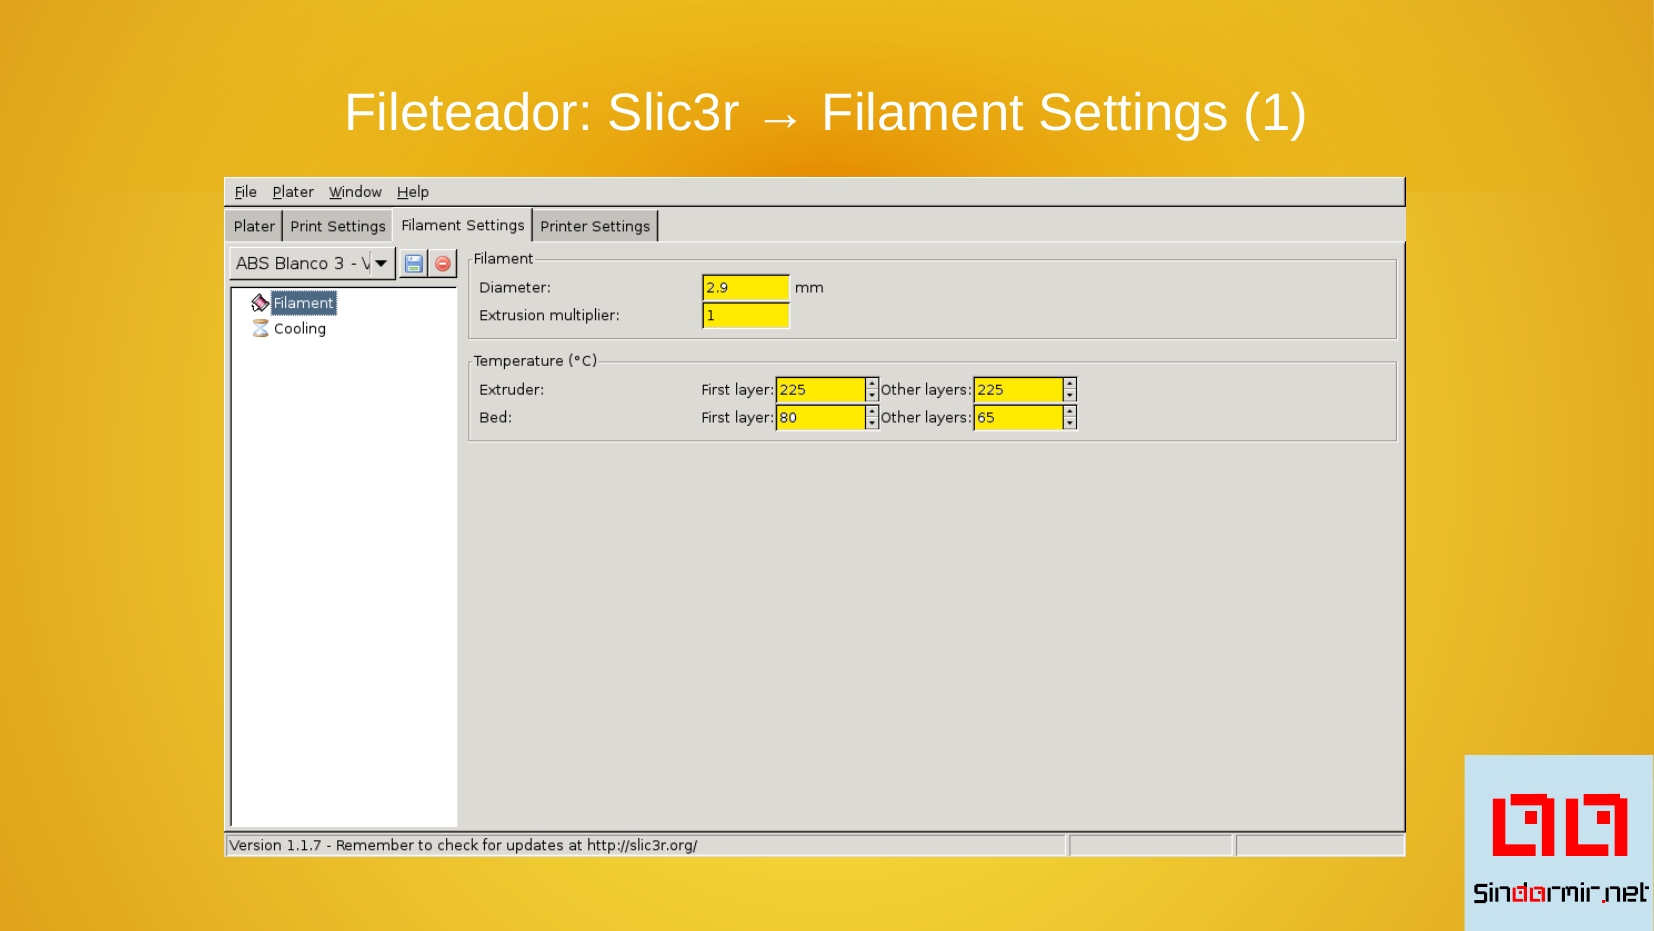

# Fileteador: Slic3r → Filament Settings (1)